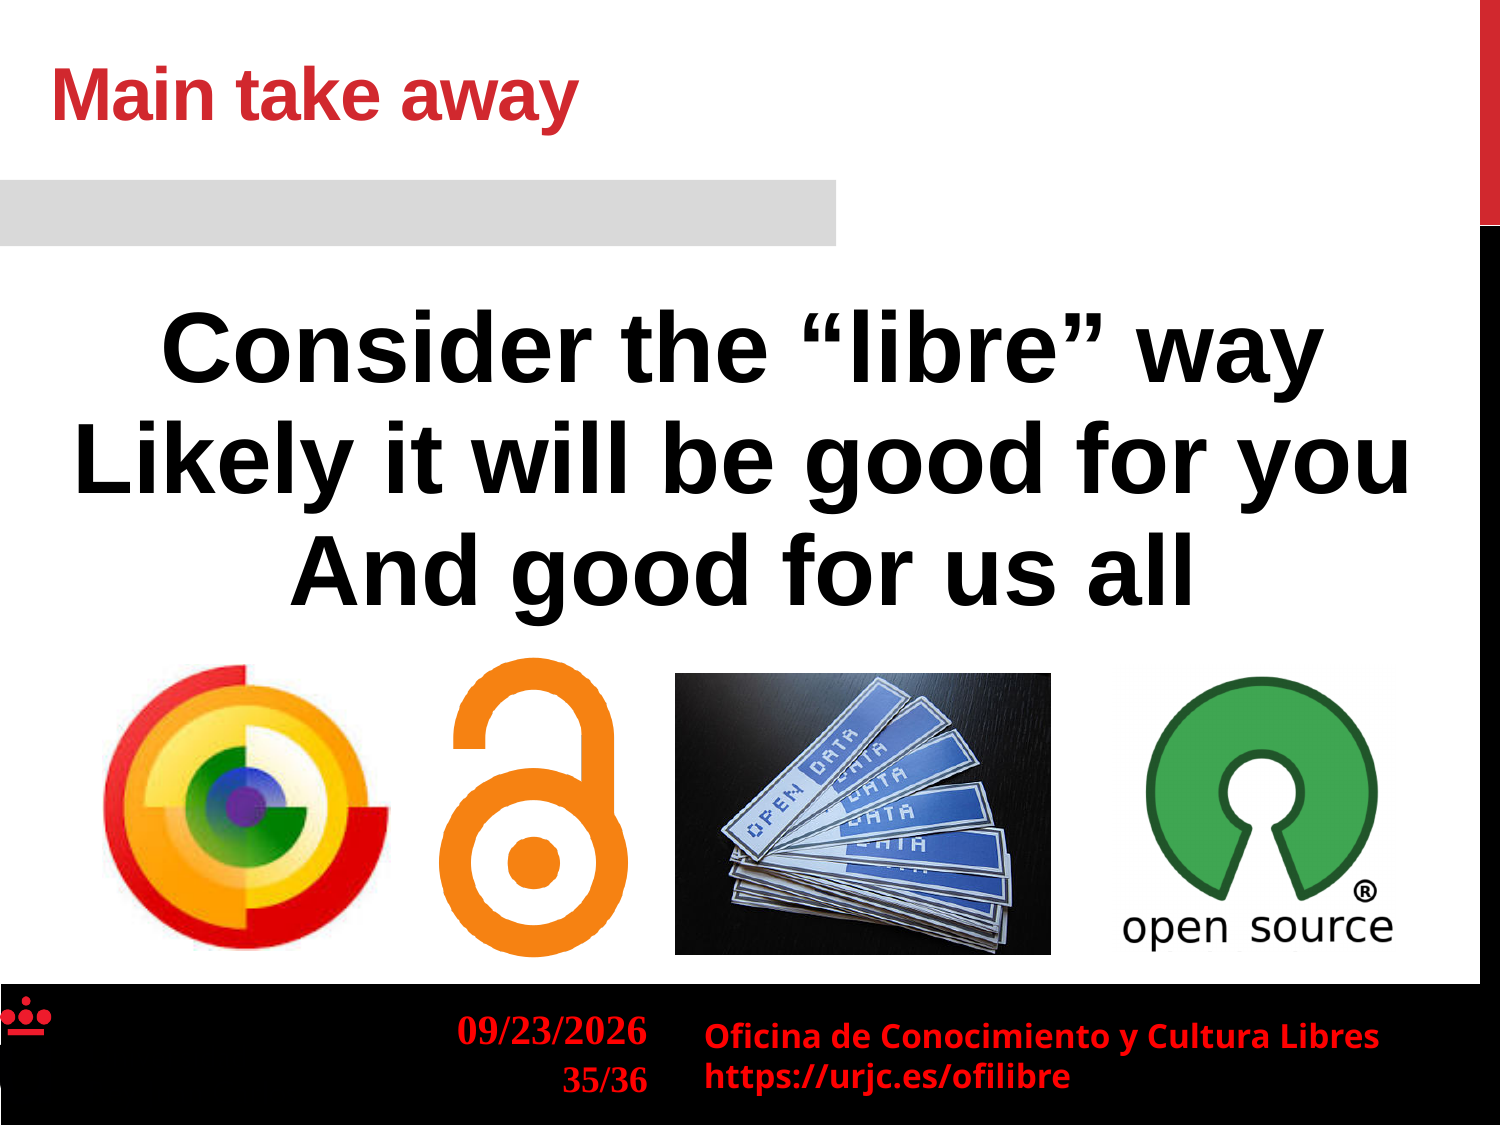

#
Main take away
Consider the “libre” way
Likely it will be good for you
And good for us all